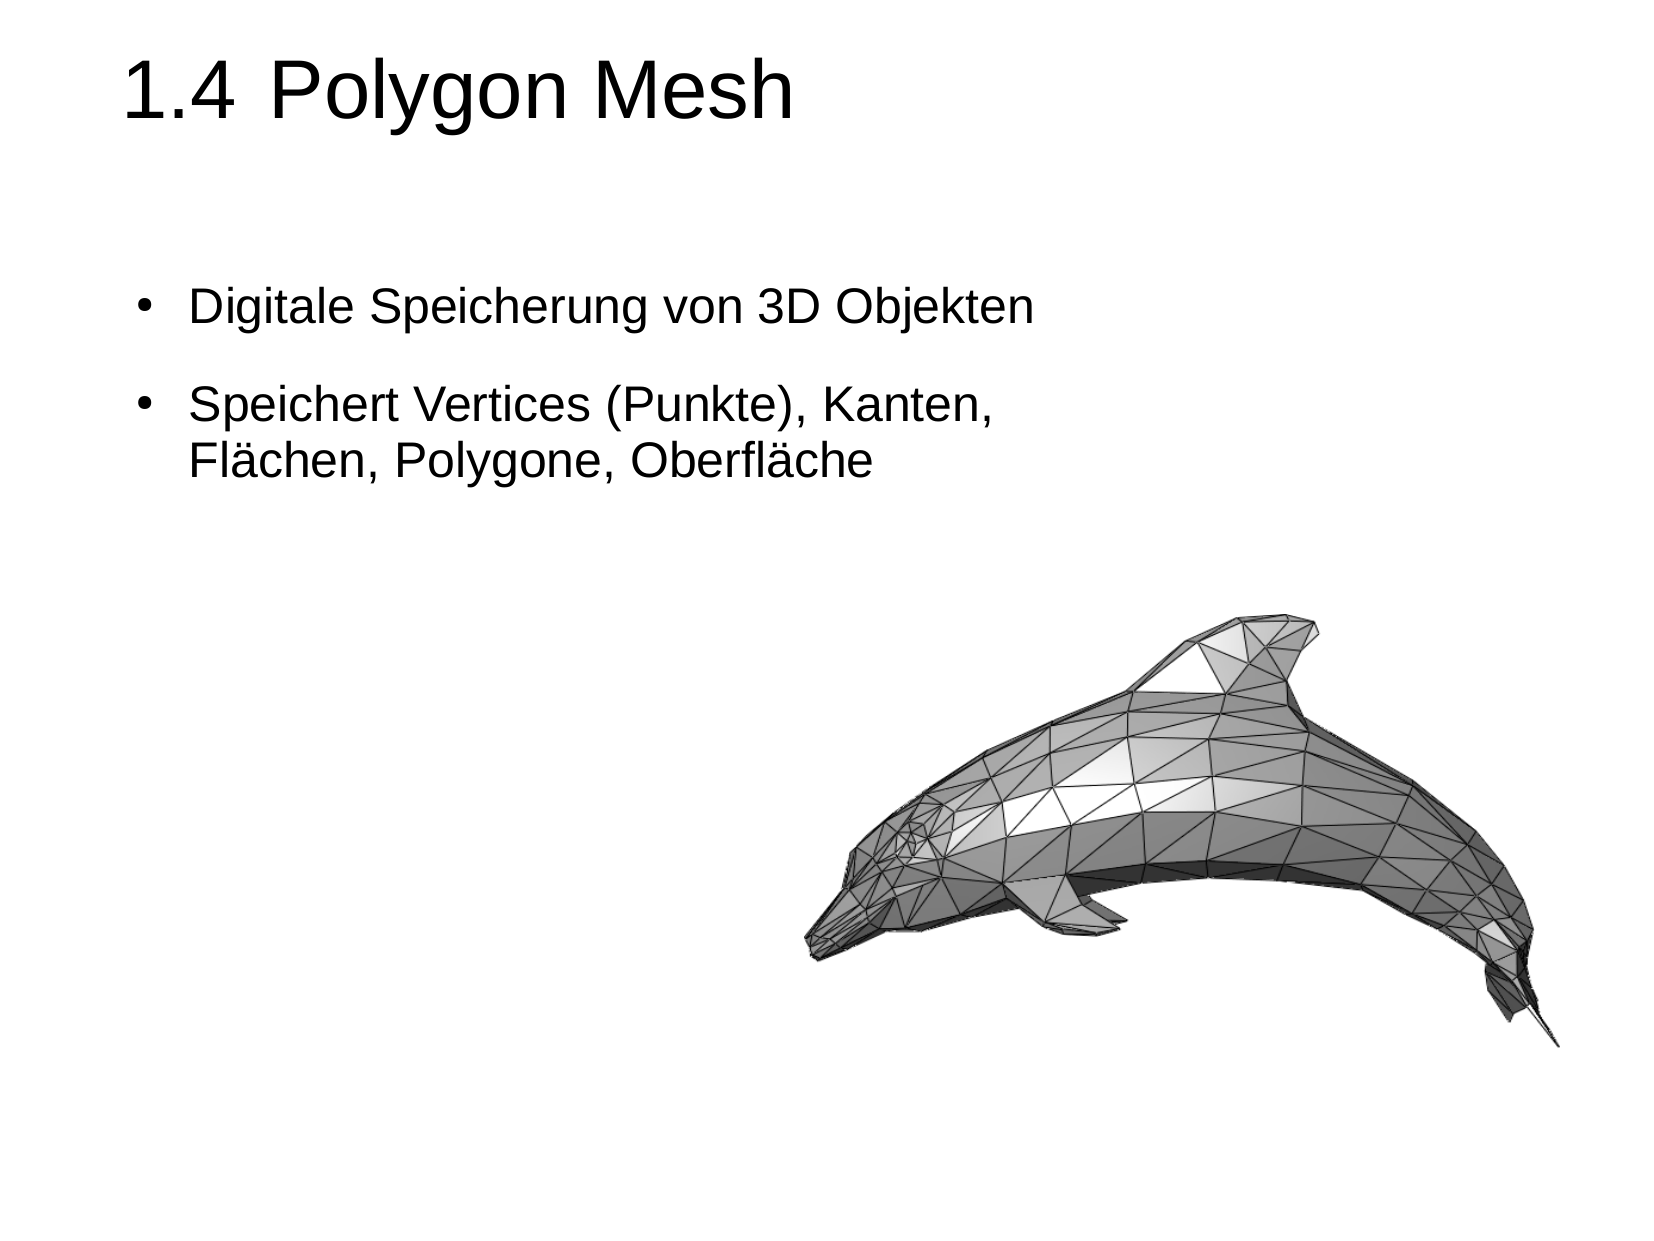

1.4	Polygon Mesh
# Digitale Speicherung von 3D Objekten
Speichert Vertices (Punkte), Kanten, Flächen, Polygone, Oberfläche